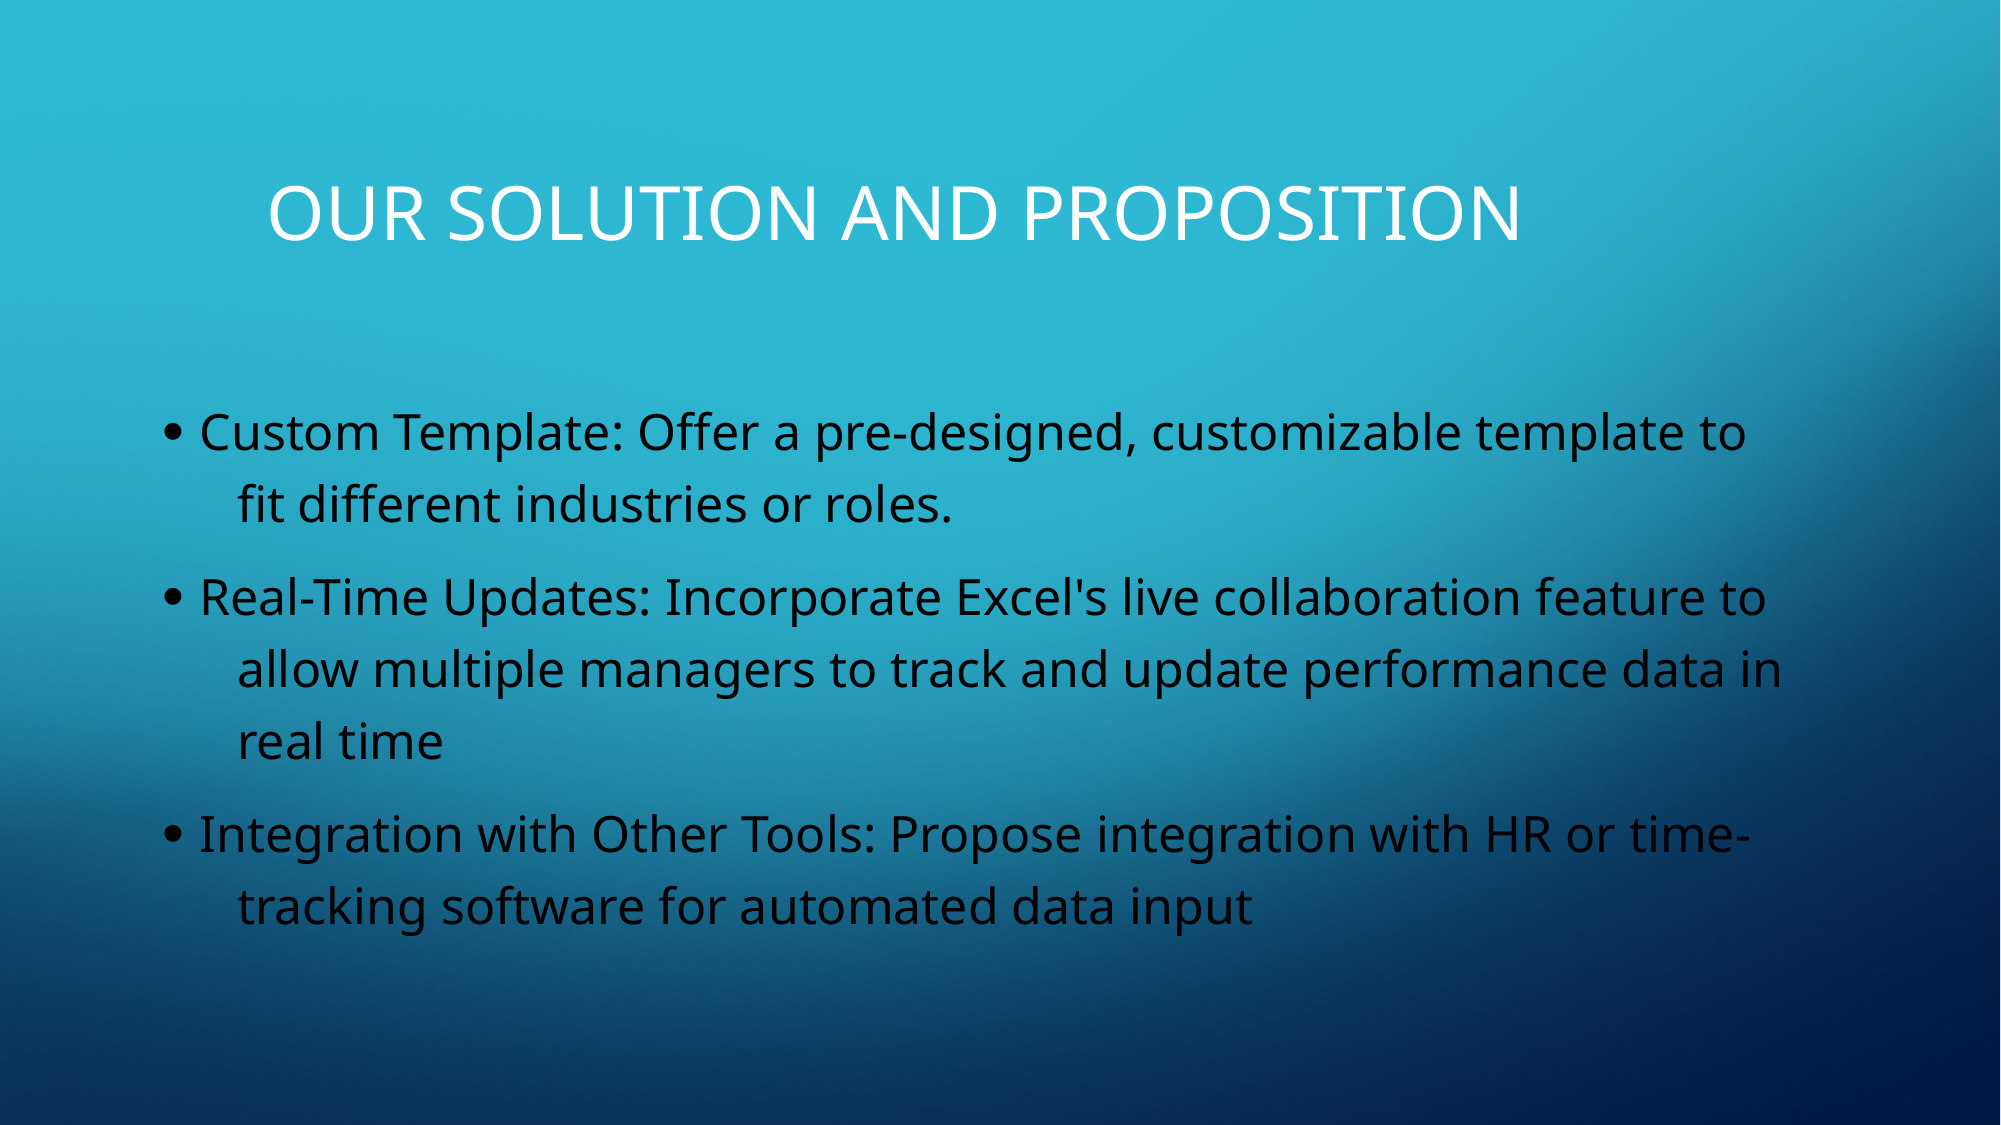

# OUR SOLUTION AND PROPOSITION
Custom Template: Offer a pre-designed, customizable template to fit different industries or roles.
Real-Time Updates: Incorporate Excel's live collaboration feature to allow multiple managers to track and update performance data in real time
Integration with Other Tools: Propose integration with HR or time-tracking software for automated data input